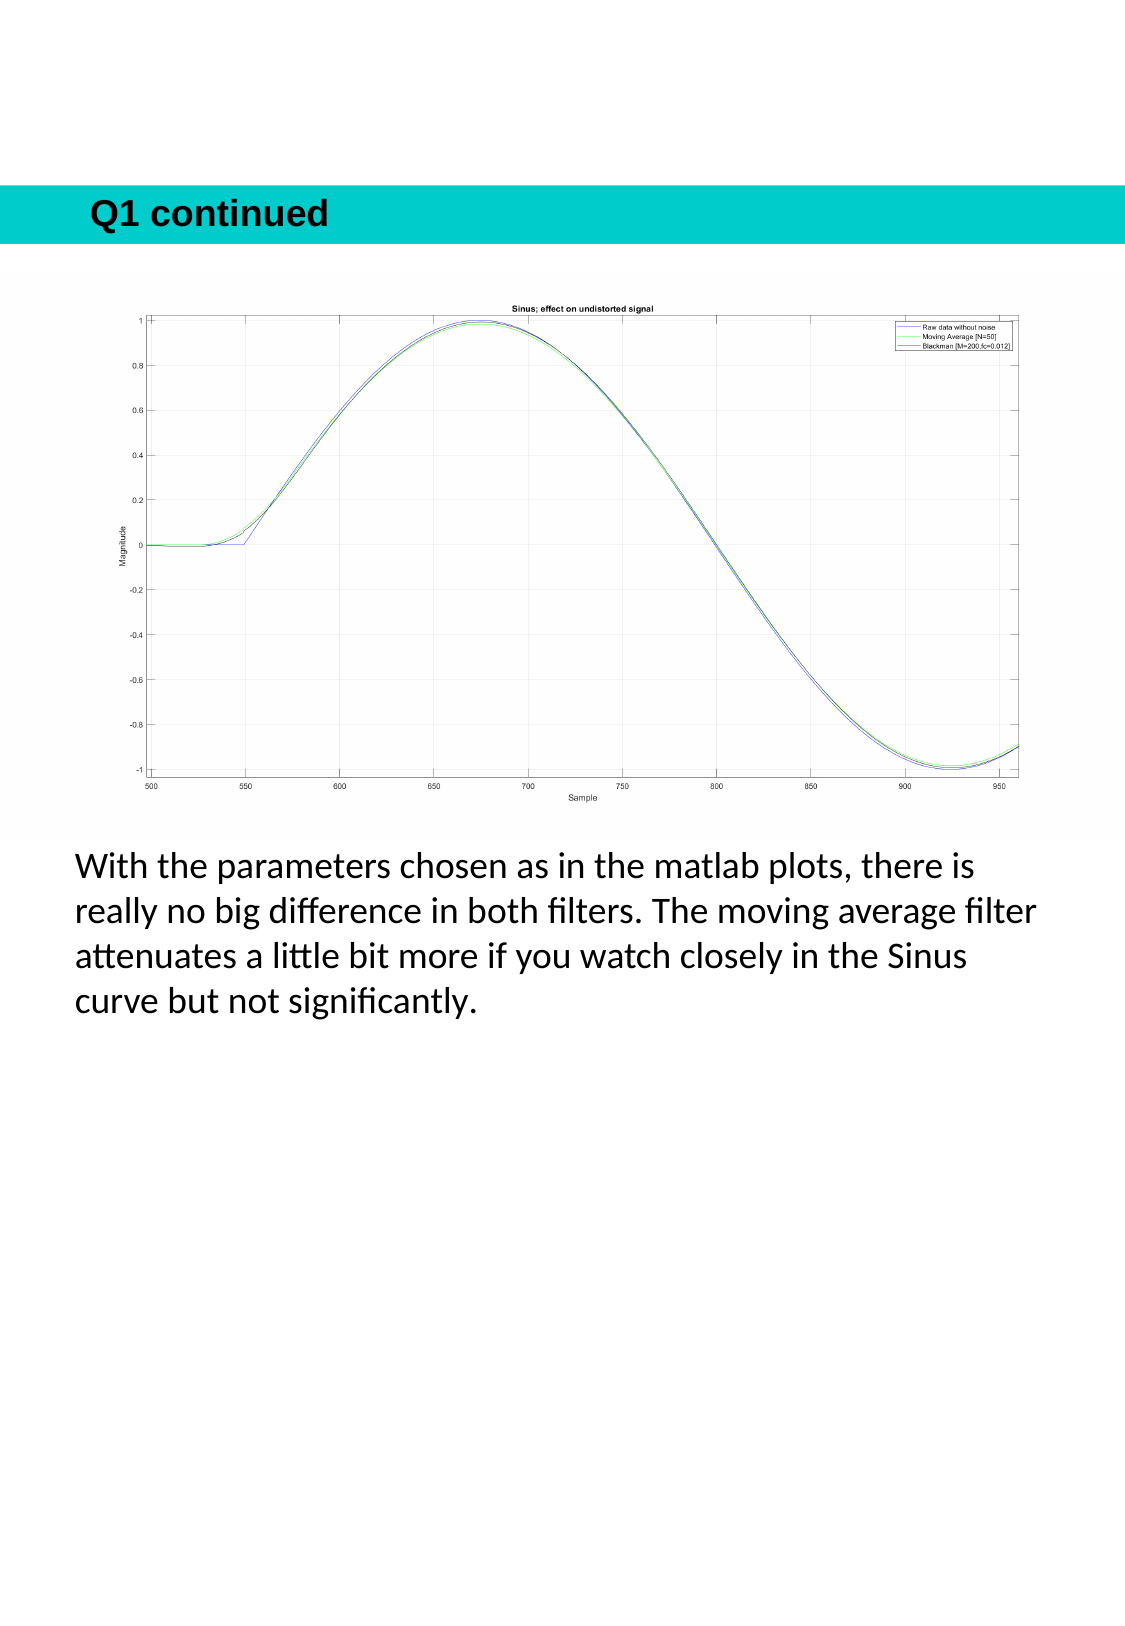

Q1 continued
With the parameters chosen as in the matlab plots, there is really no big difference in both filters. The moving average filter attenuates a little bit more if you watch closely in the Sinus curve but not significantly.